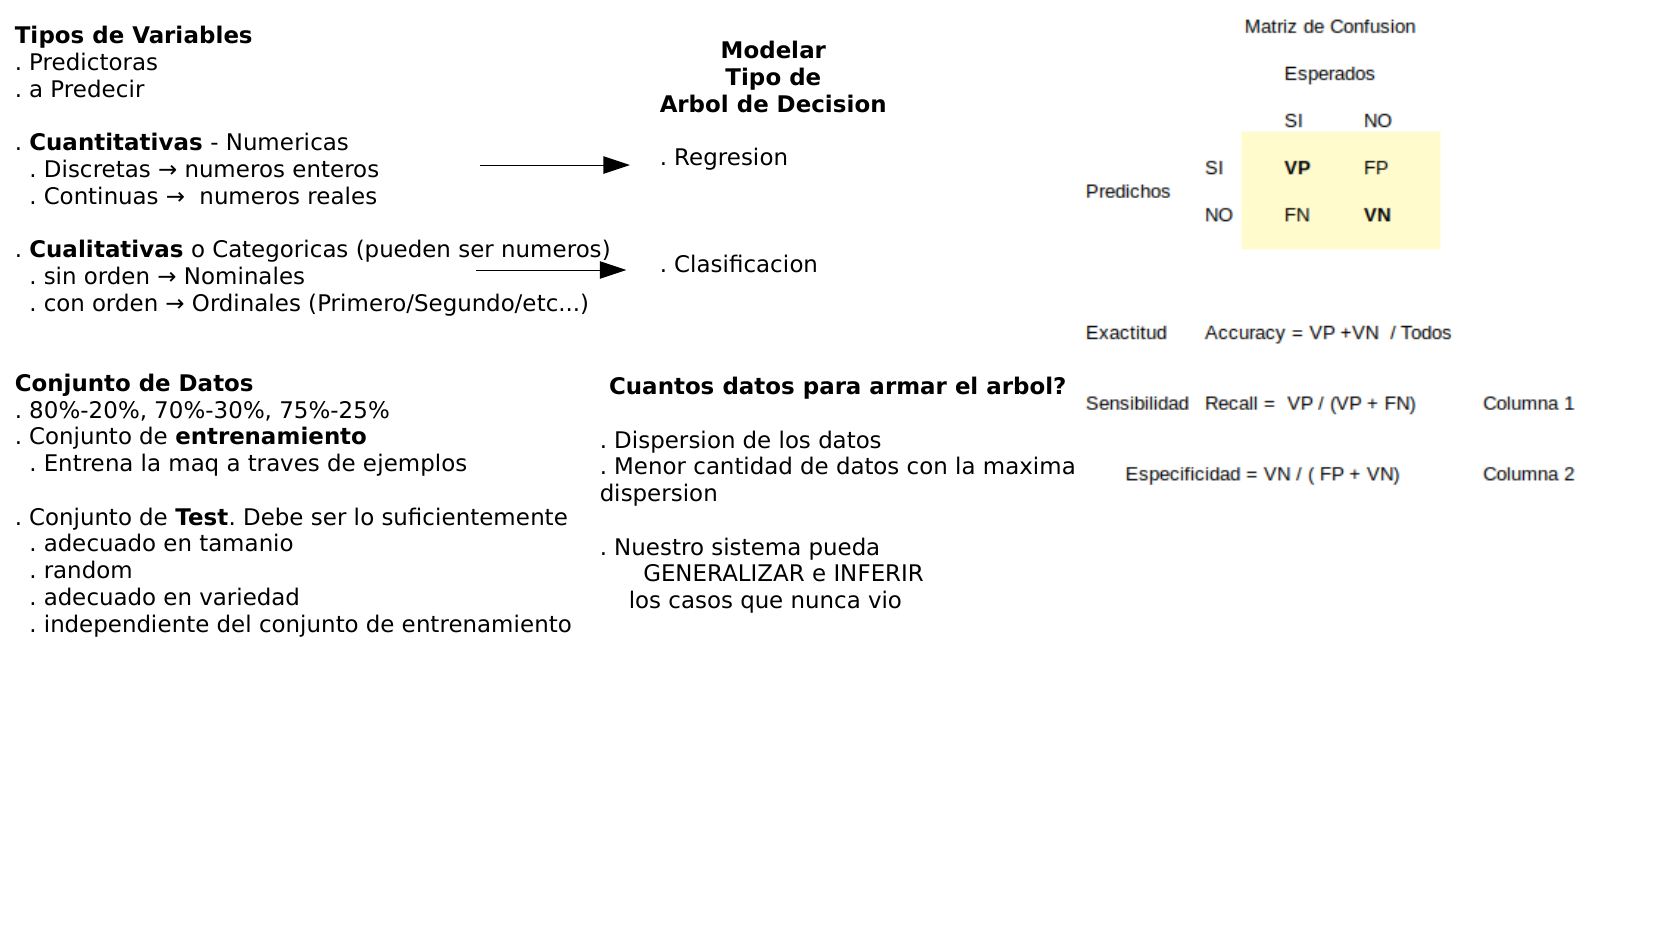

Tipos de Variables
. Predictoras
. a Predecir
. Cuantitativas - Numericas
 . Discretas → numeros enteros
 . Continuas → numeros reales
. Cualitativas o Categoricas (pueden ser numeros)
 . sin orden → Nominales
 . con orden → Ordinales (Primero/Segundo/etc...)
Modelar
Tipo de
Arbol de Decision
. Regresion
. Clasificacion
Conjunto de Datos
. 80%-20%, 70%-30%, 75%-25%
. Conjunto de entrenamiento
 . Entrena la maq a traves de ejemplos
. Conjunto de Test. Debe ser lo suficientemente
 . adecuado en tamanio
 . random
 . adecuado en variedad
 . independiente del conjunto de entrenamiento
Cuantos datos para armar el arbol?
. Dispersion de los datos
. Menor cantidad de datos con la maxima dispersion
. Nuestro sistema pueda
 GENERALIZAR e INFERIR
 los casos que nunca vio